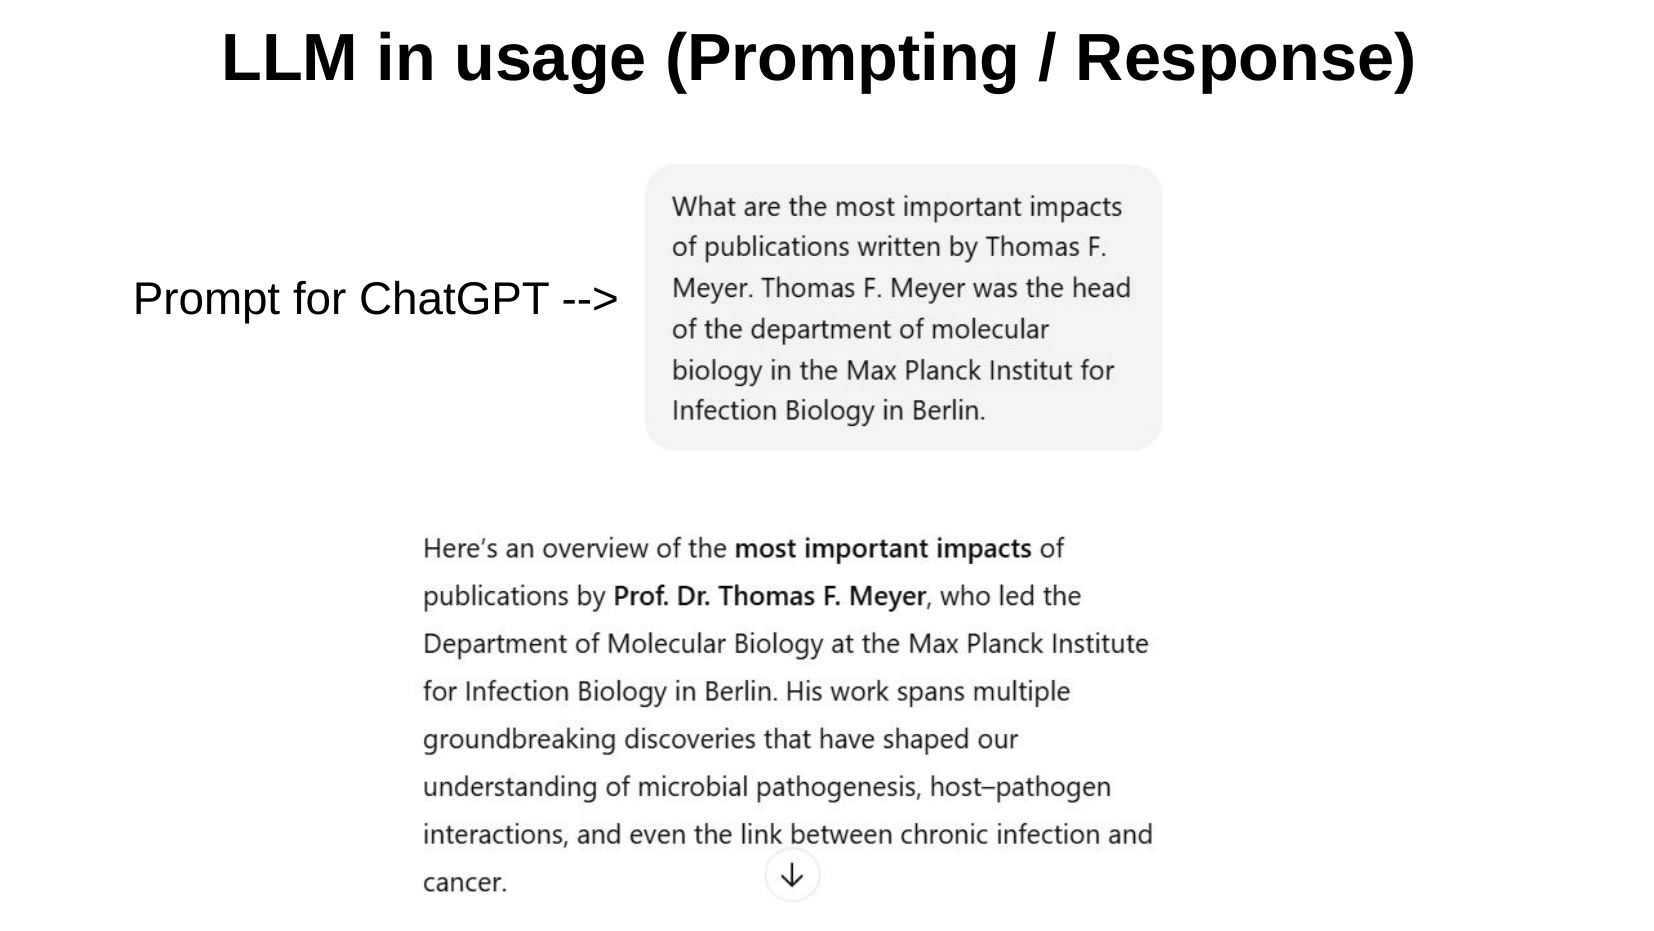

LLM in usage (Prompting / Response)
Prompt for ChatGPT -->